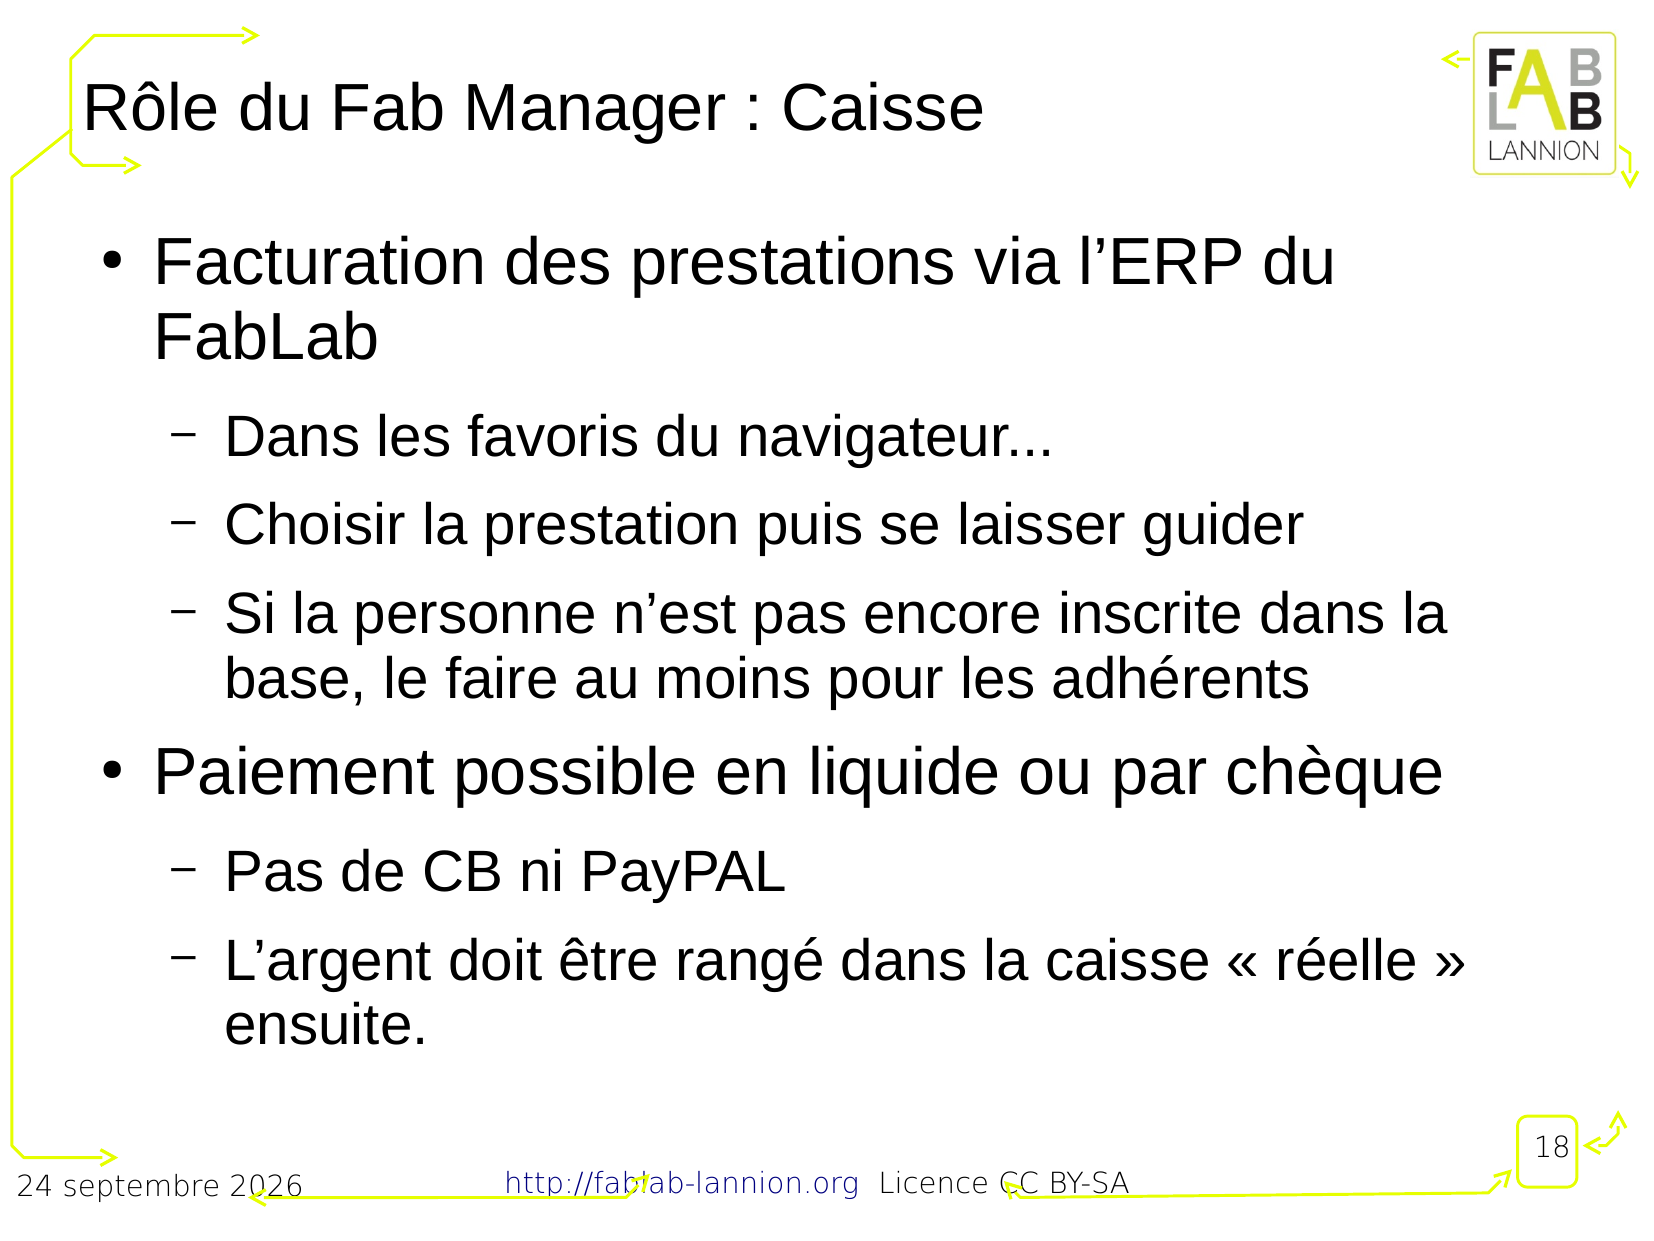

# Rôle du Fab Manager : Caisse
Facturation des prestations via l’ERP du FabLab
Dans les favoris du navigateur...
Choisir la prestation puis se laisser guider
Si la personne n’est pas encore inscrite dans la base, le faire au moins pour les adhérents
Paiement possible en liquide ou par chèque
Pas de CB ni PayPAL
L’argent doit être rangé dans la caisse « réelle » ensuite.
18